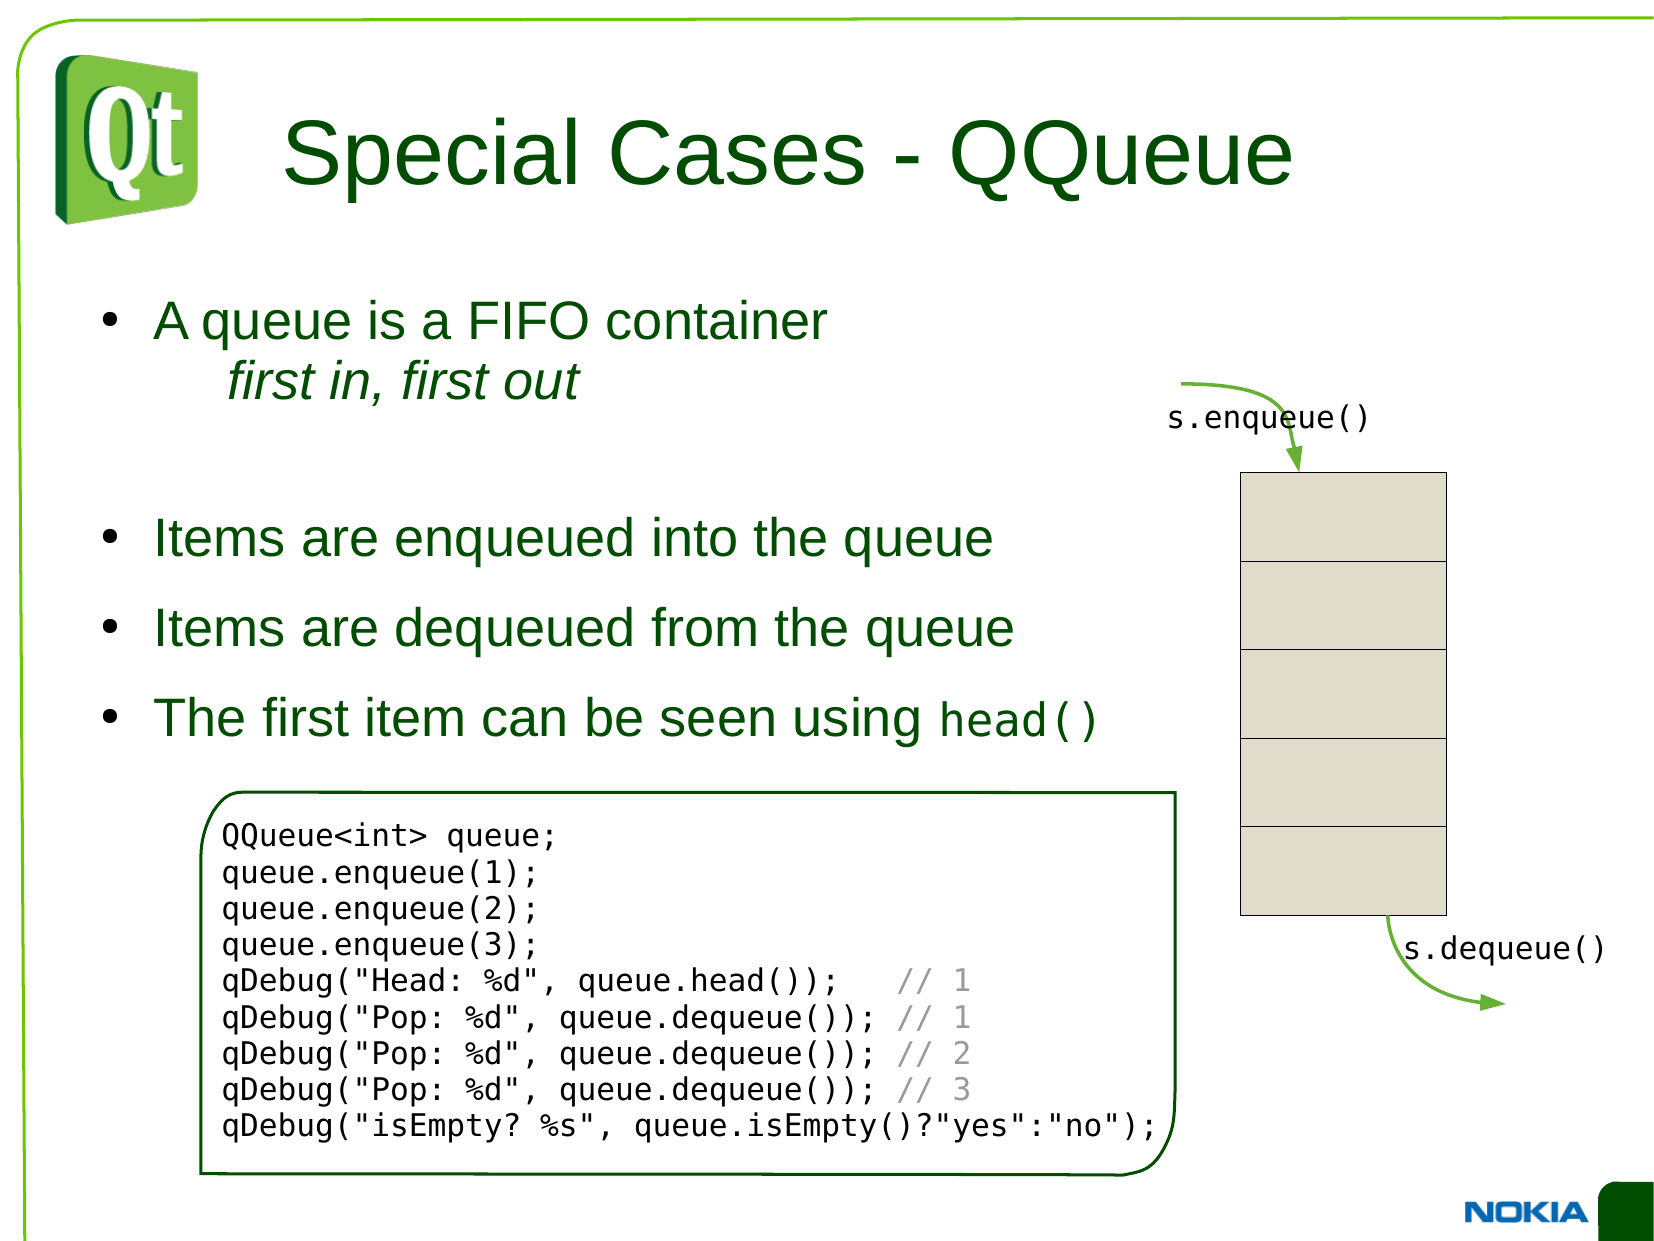

# Special Cases - QQueue
A queue is a FIFO container
	first in, first out
Items are enqueued into the queue
Items are dequeued from the queue
The first item can be seen using head()
s.enqueue()
QQueue<int> queue;
queue.enqueue(1);
queue.enqueue(2);
queue.enqueue(3);
qDebug("Head: %d", queue.head()); // 1
qDebug("Pop: %d", queue.dequeue()); // 1
qDebug("Pop: %d", queue.dequeue()); // 2
qDebug("Pop: %d", queue.dequeue()); // 3
qDebug("isEmpty? %s", queue.isEmpty()?"yes":"no");
s.dequeue()